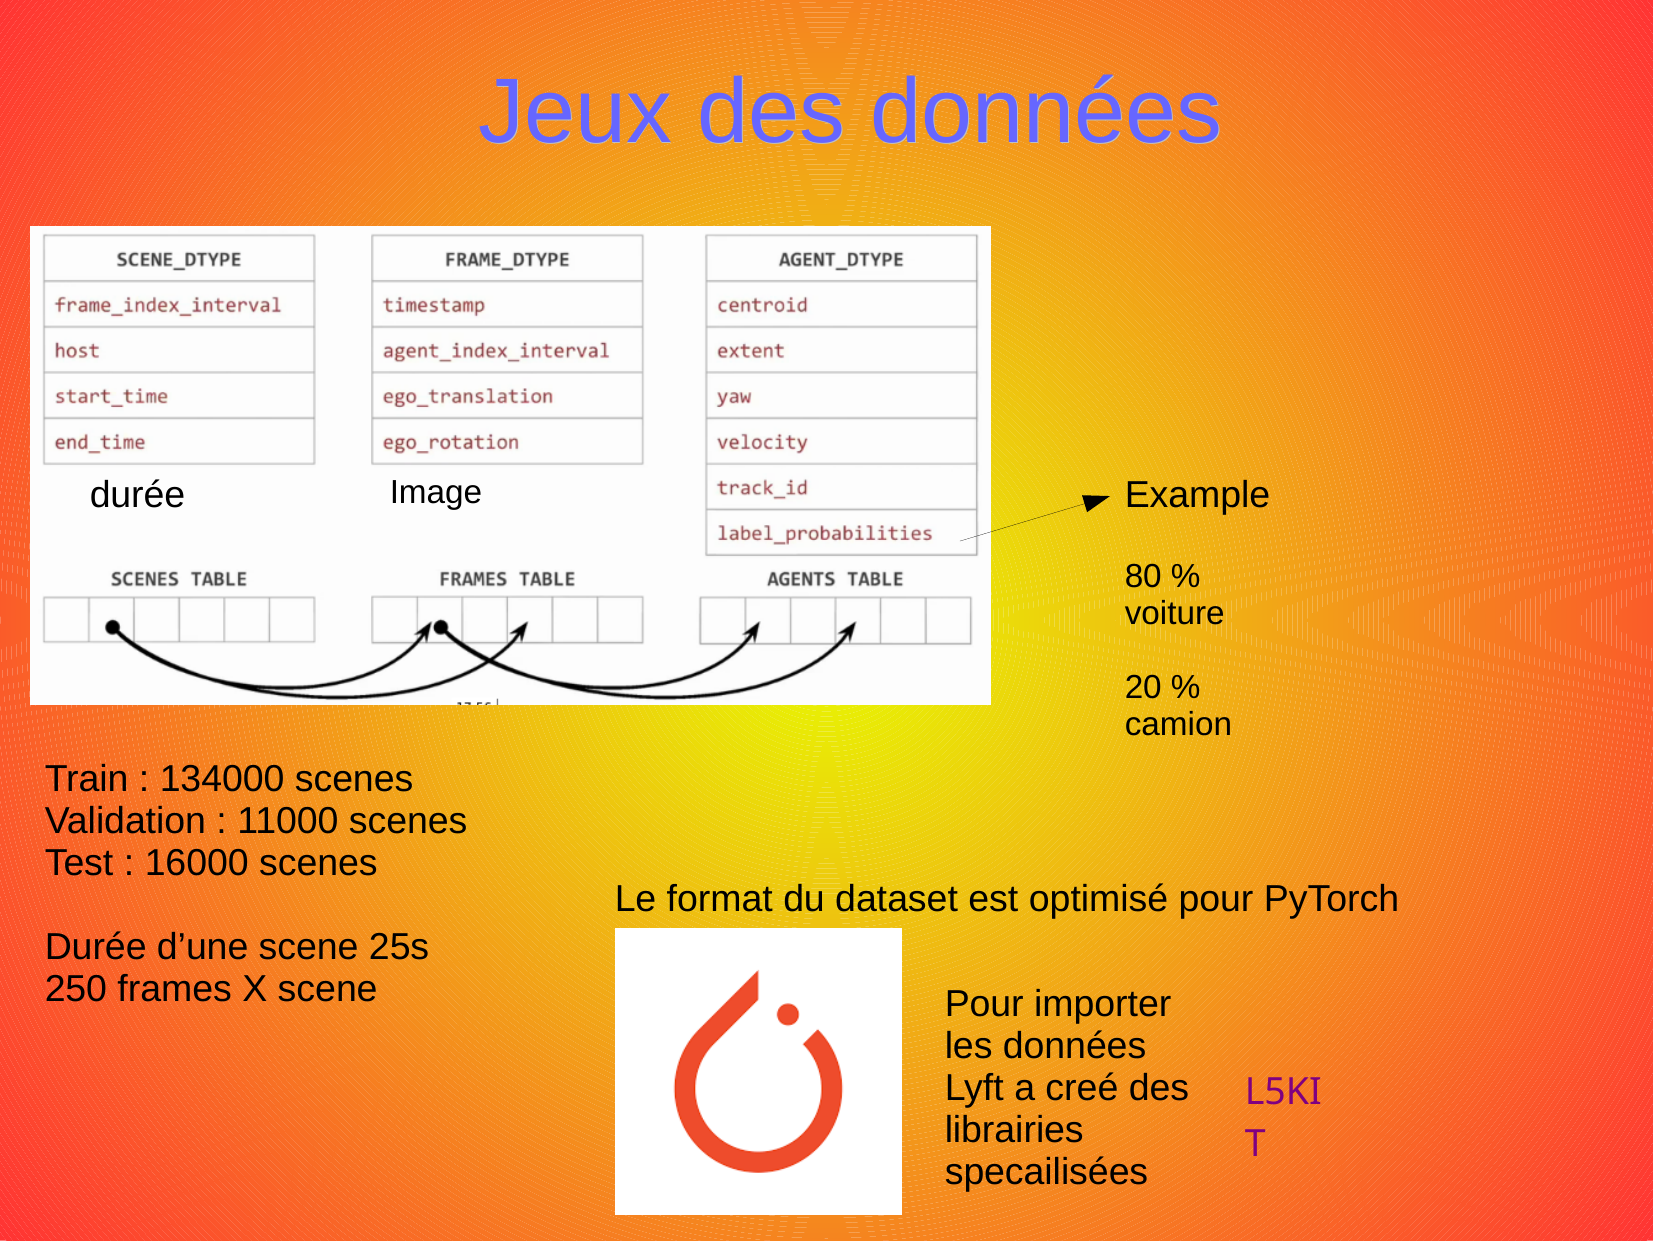

# Jeux des données
Example
80 % voiture
20 % camion
durée
Image
Train : 134000 scenes
Validation : 11000 scenes
Test : 16000 scenes
Durée d’une scene 25s
250 frames X scene
Le format du dataset est optimisé pour PyTorch
Pour importer les données Lyft a creé des librairies specailisées
L5KIT